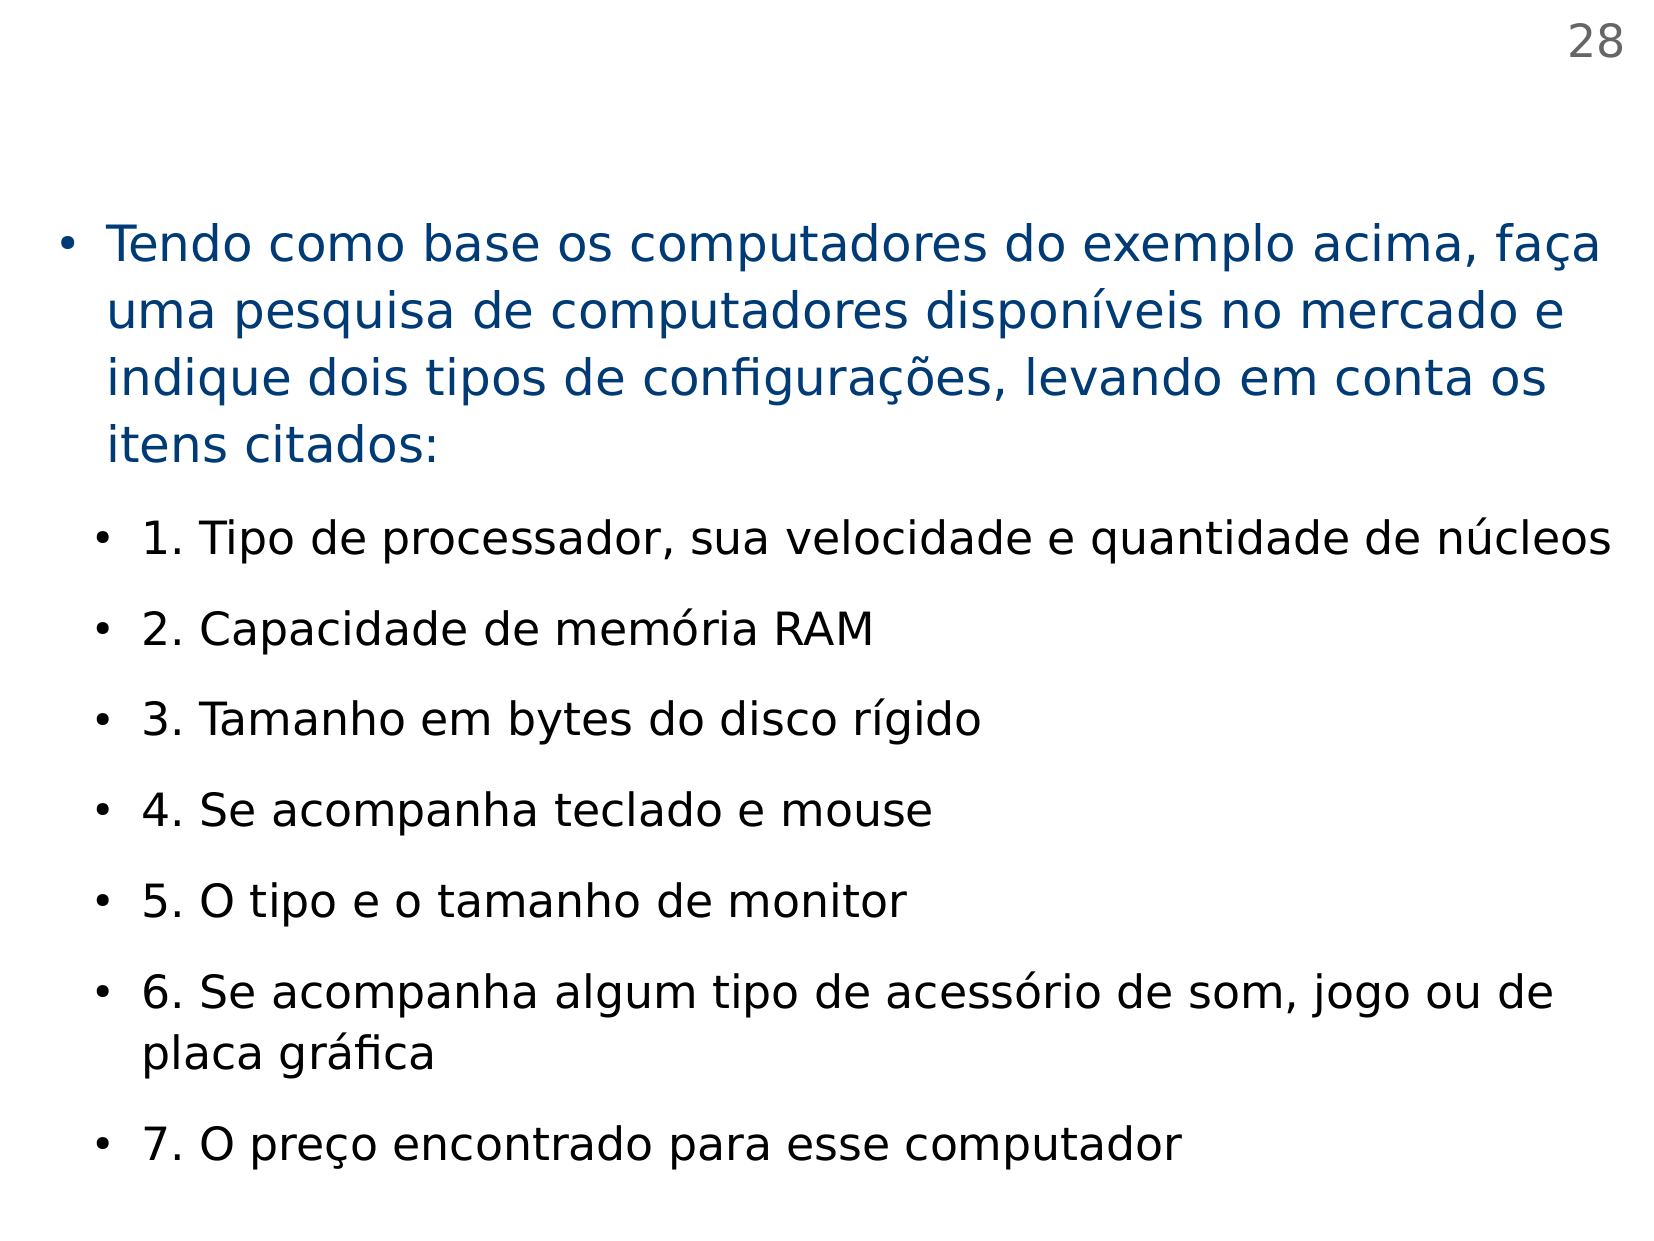

28
#
Tendo como base os computadores do exemplo acima, faça uma pesquisa de computadores disponíveis no mercado e indique dois tipos de configurações, levando em conta os itens citados:
1. Tipo de processador, sua velocidade e quantidade de núcleos
2. Capacidade de memória RAM
3. Tamanho em bytes do disco rígido
4. Se acompanha teclado e mouse
5. O tipo e o tamanho de monitor
6. Se acompanha algum tipo de acessório de som, jogo ou de placa gráfica
7. O preço encontrado para esse computador